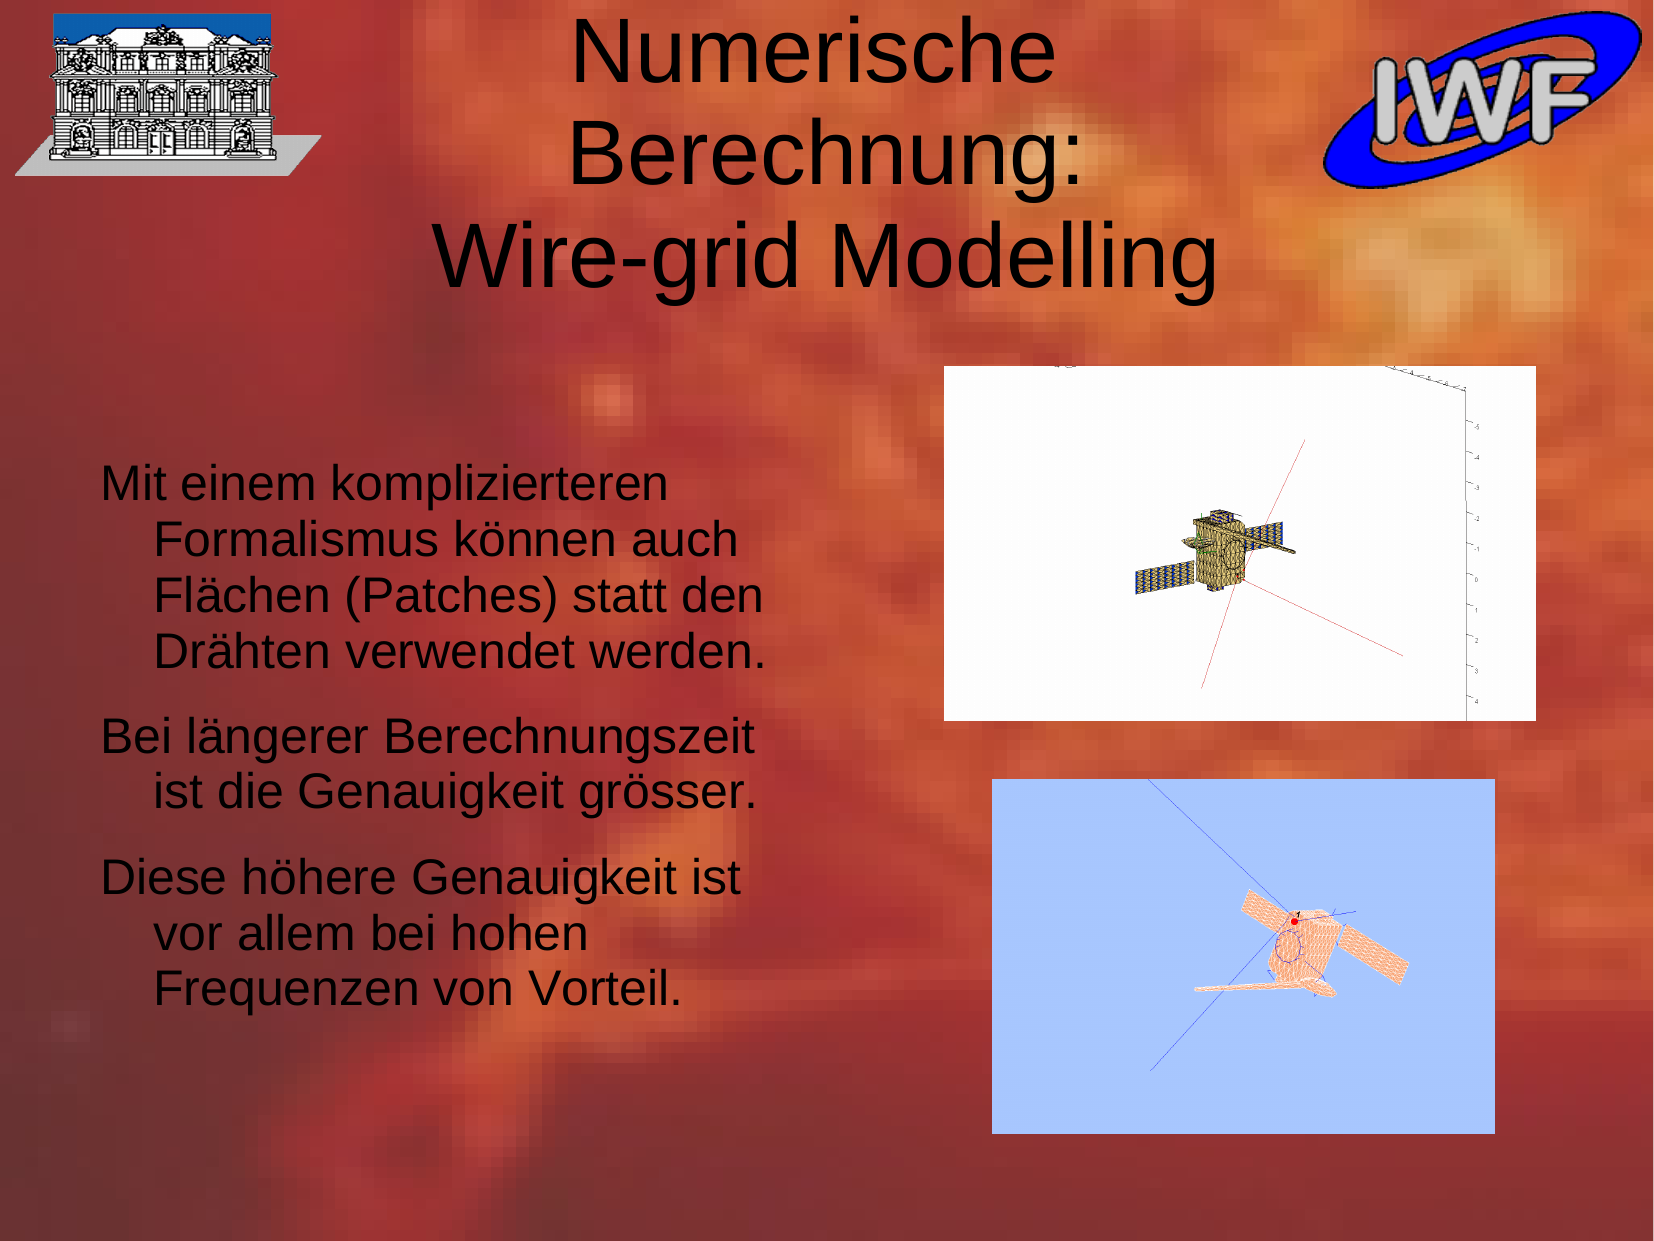

# Numerische Berechnung: Wire-grid Modelling
Mit einem komplizierteren Formalismus können auch Flächen (Patches) statt den Drähten verwendet werden.
Bei längerer Berechnungszeit ist die Genauigkeit grösser.
Diese höhere Genauigkeit ist vor allem bei hohen Frequenzen von Vorteil.